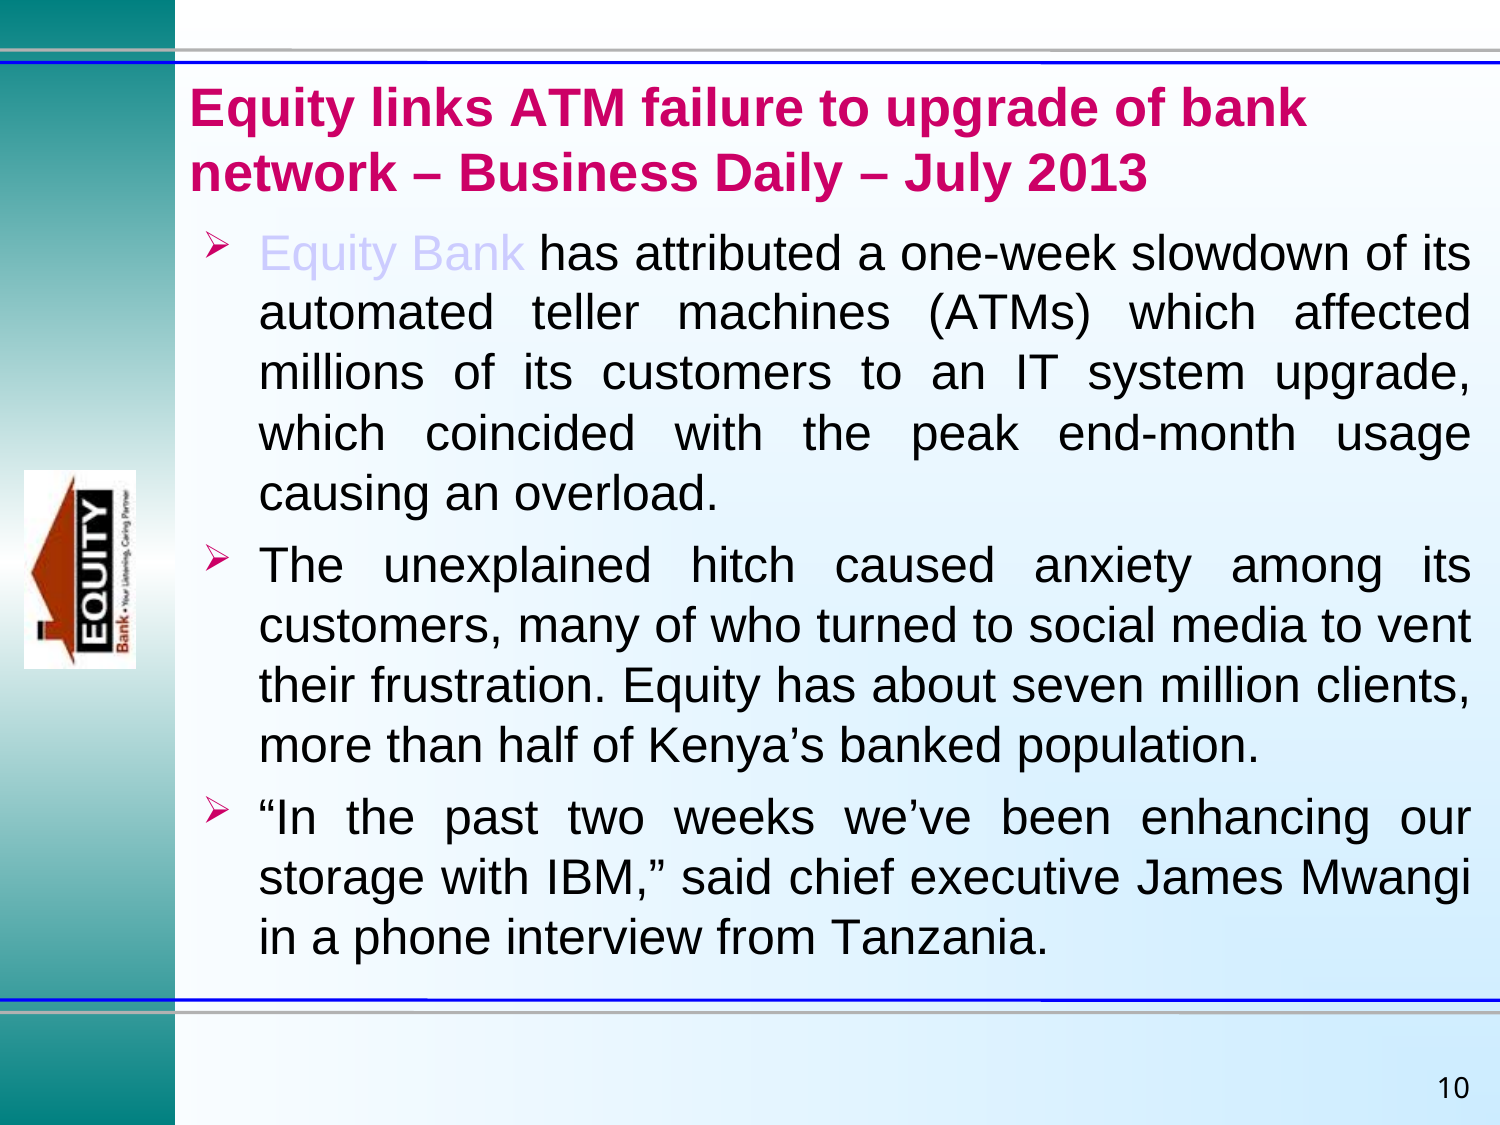

Equity links ATM failure to upgrade of bank network – Business Daily – July 2013
Equity Bank has attributed a one-week slowdown of its automated teller machines (ATMs) which affected millions of its customers to an IT system upgrade, which coincided with the peak end-month usage causing an overload.
The unexplained hitch caused anxiety among its customers, many of who turned to social media to vent their frustration. Equity has about seven million clients, more than half of Kenya’s banked population.
“In the past two weeks we’ve been enhancing our storage with IBM,” said chief executive James Mwangi in a phone interview from Tanzania.